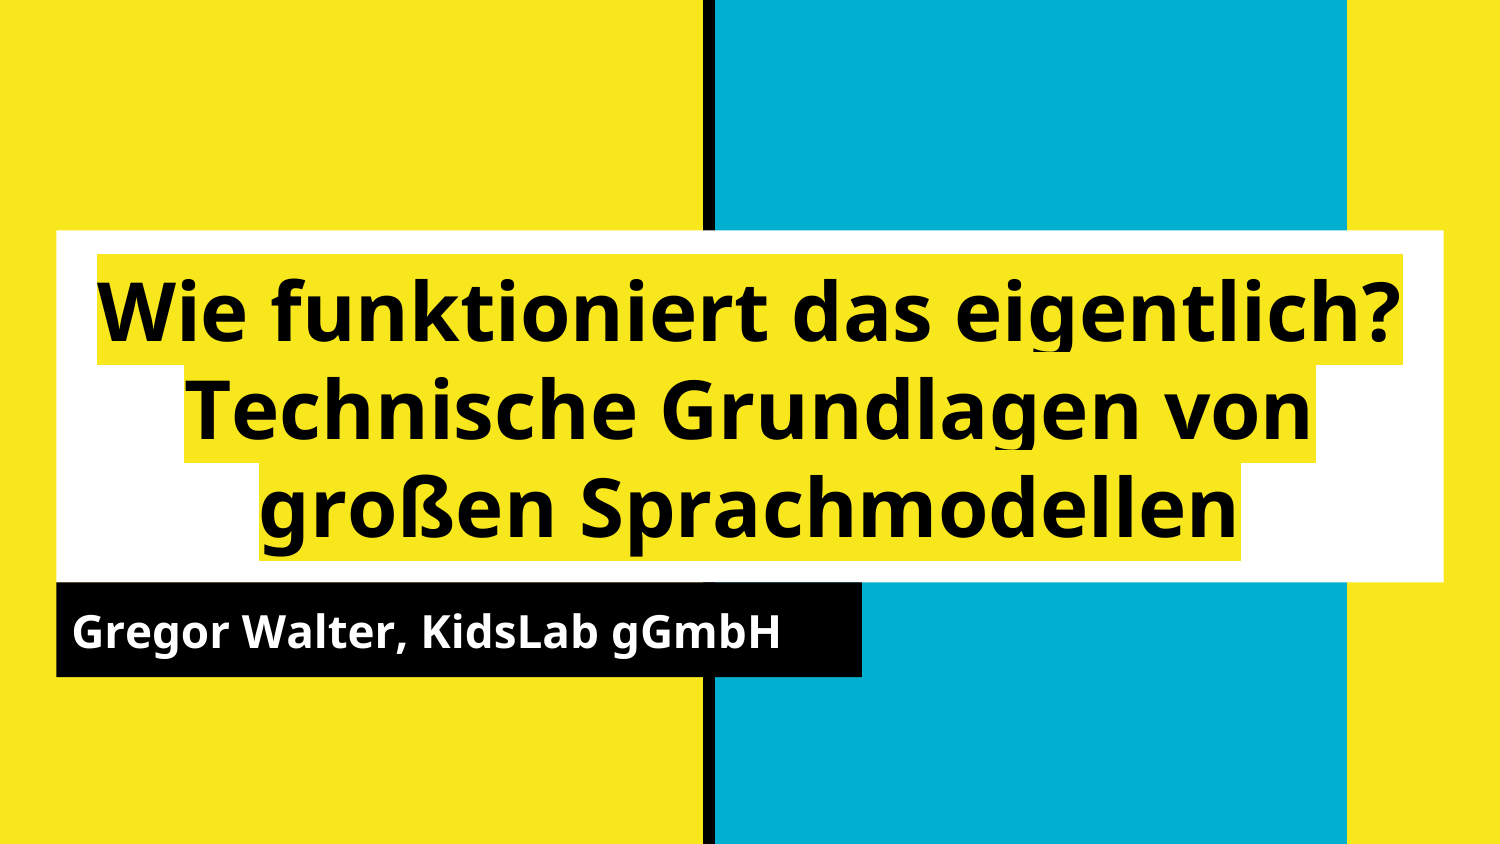

# Wie funktioniert das eigentlich? Technische Grundlagen von großen Sprachmodellen
Gregor Walter, KidsLab gGmbH